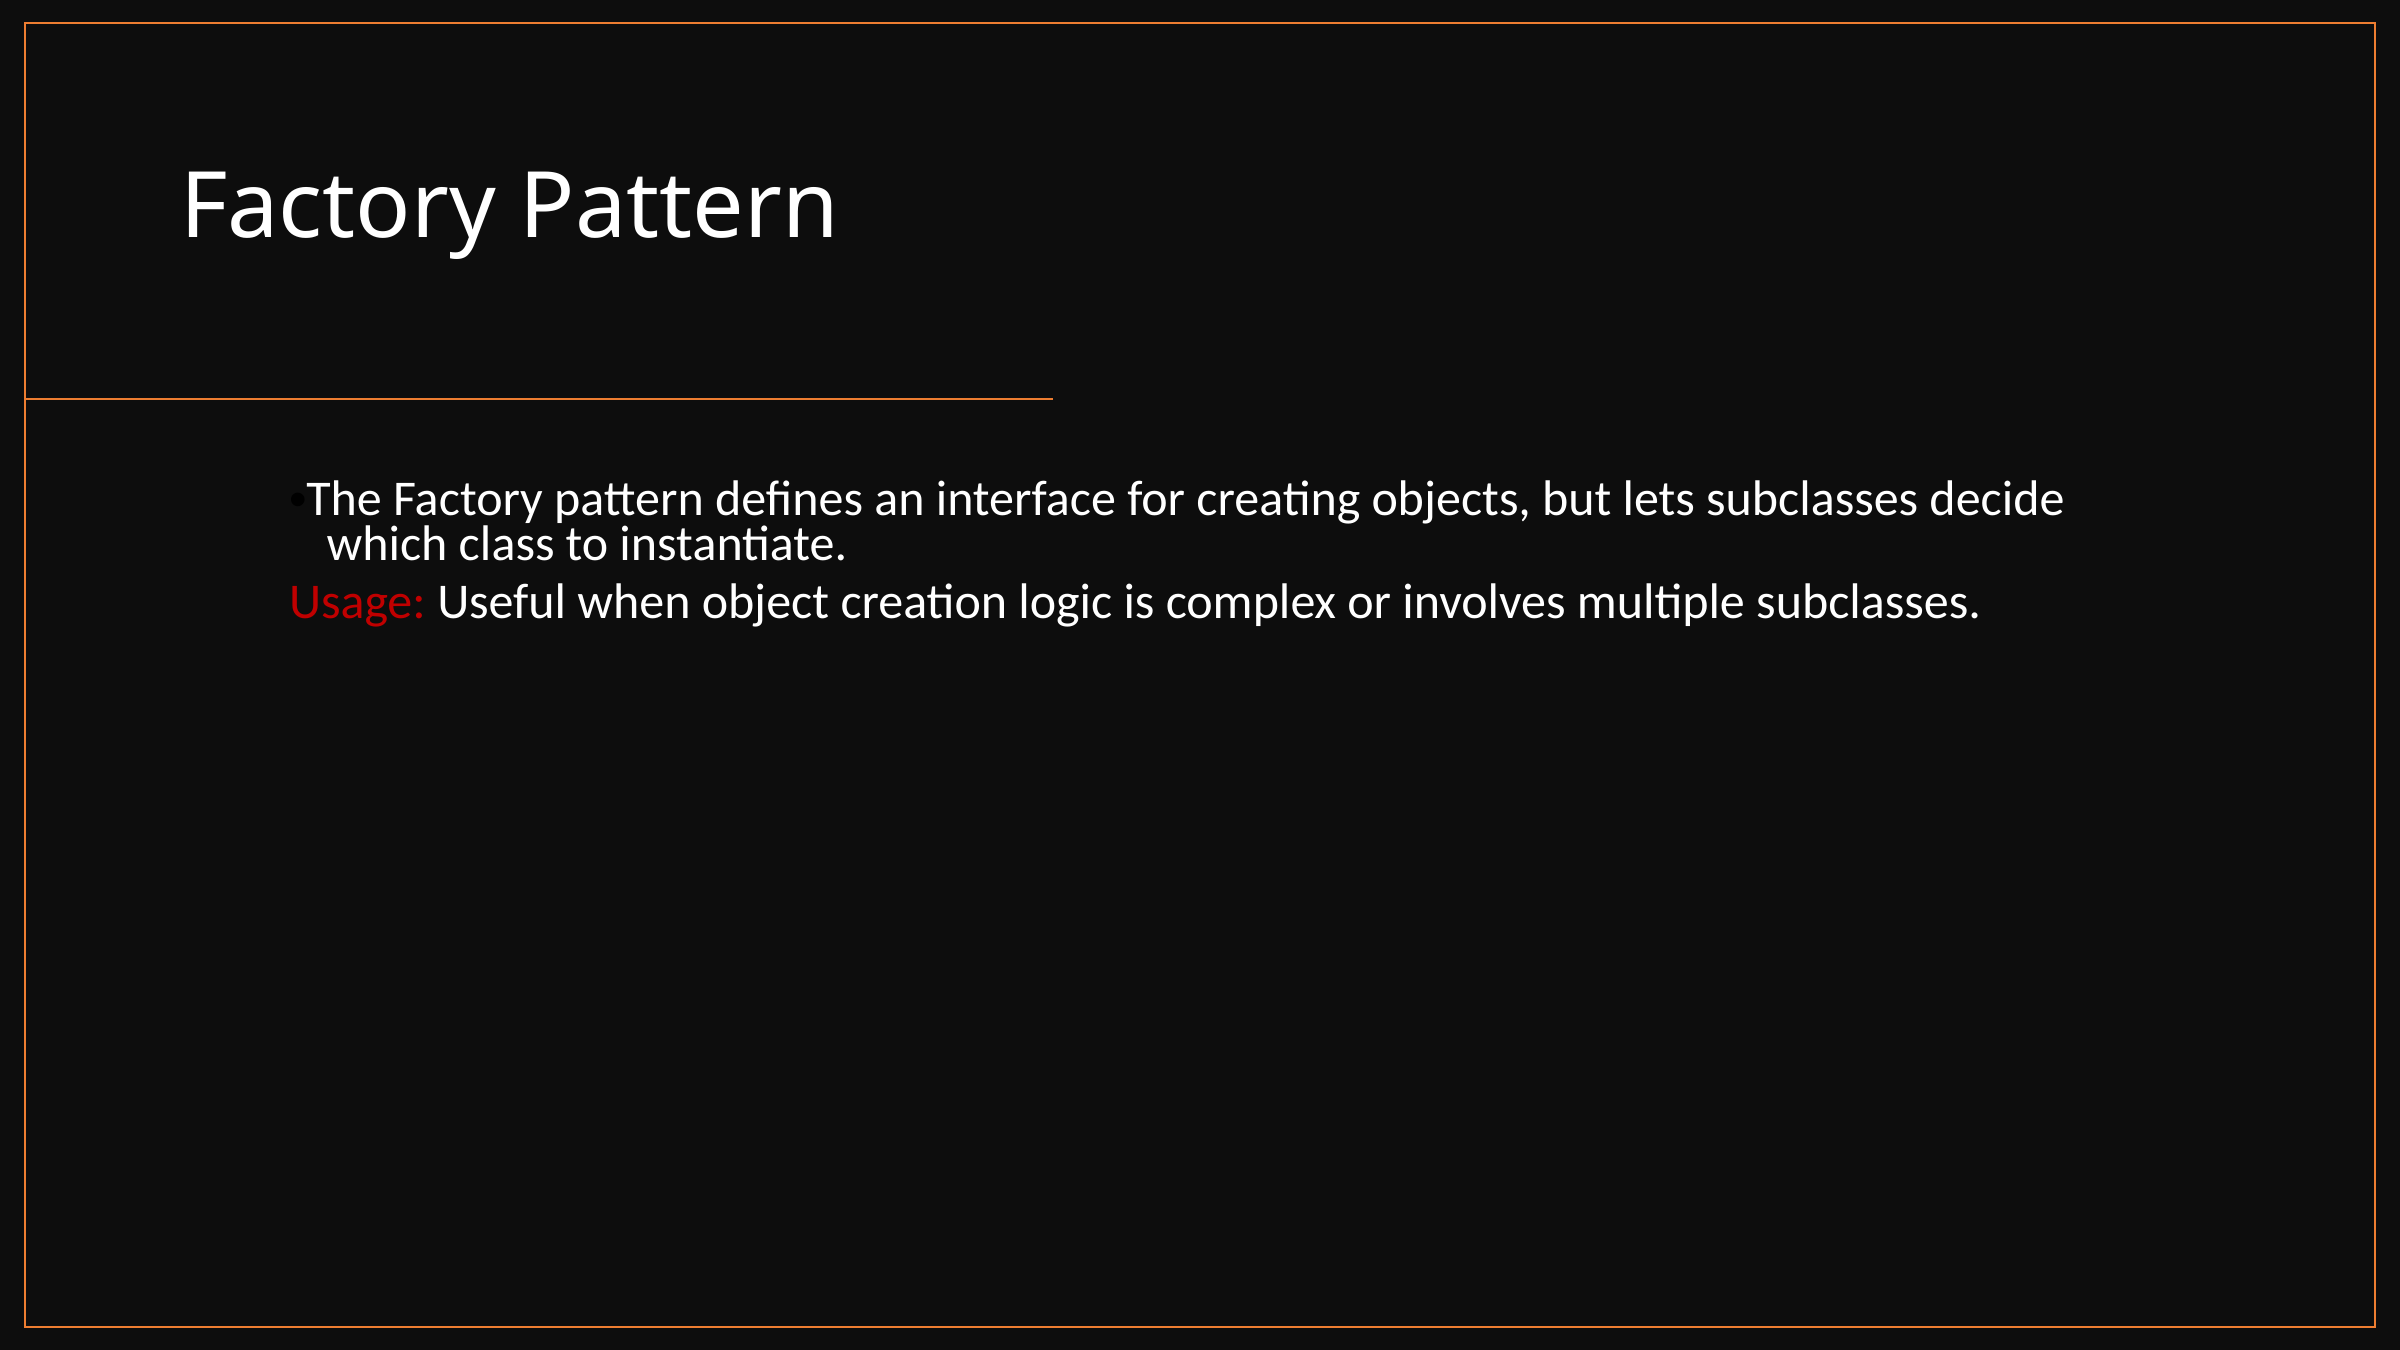

Factory Pattern
The Factory pattern defines an interface for creating objects, but lets subclasses decide which class to instantiate.
Usage: Useful when object creation logic is complex or involves multiple subclasses.